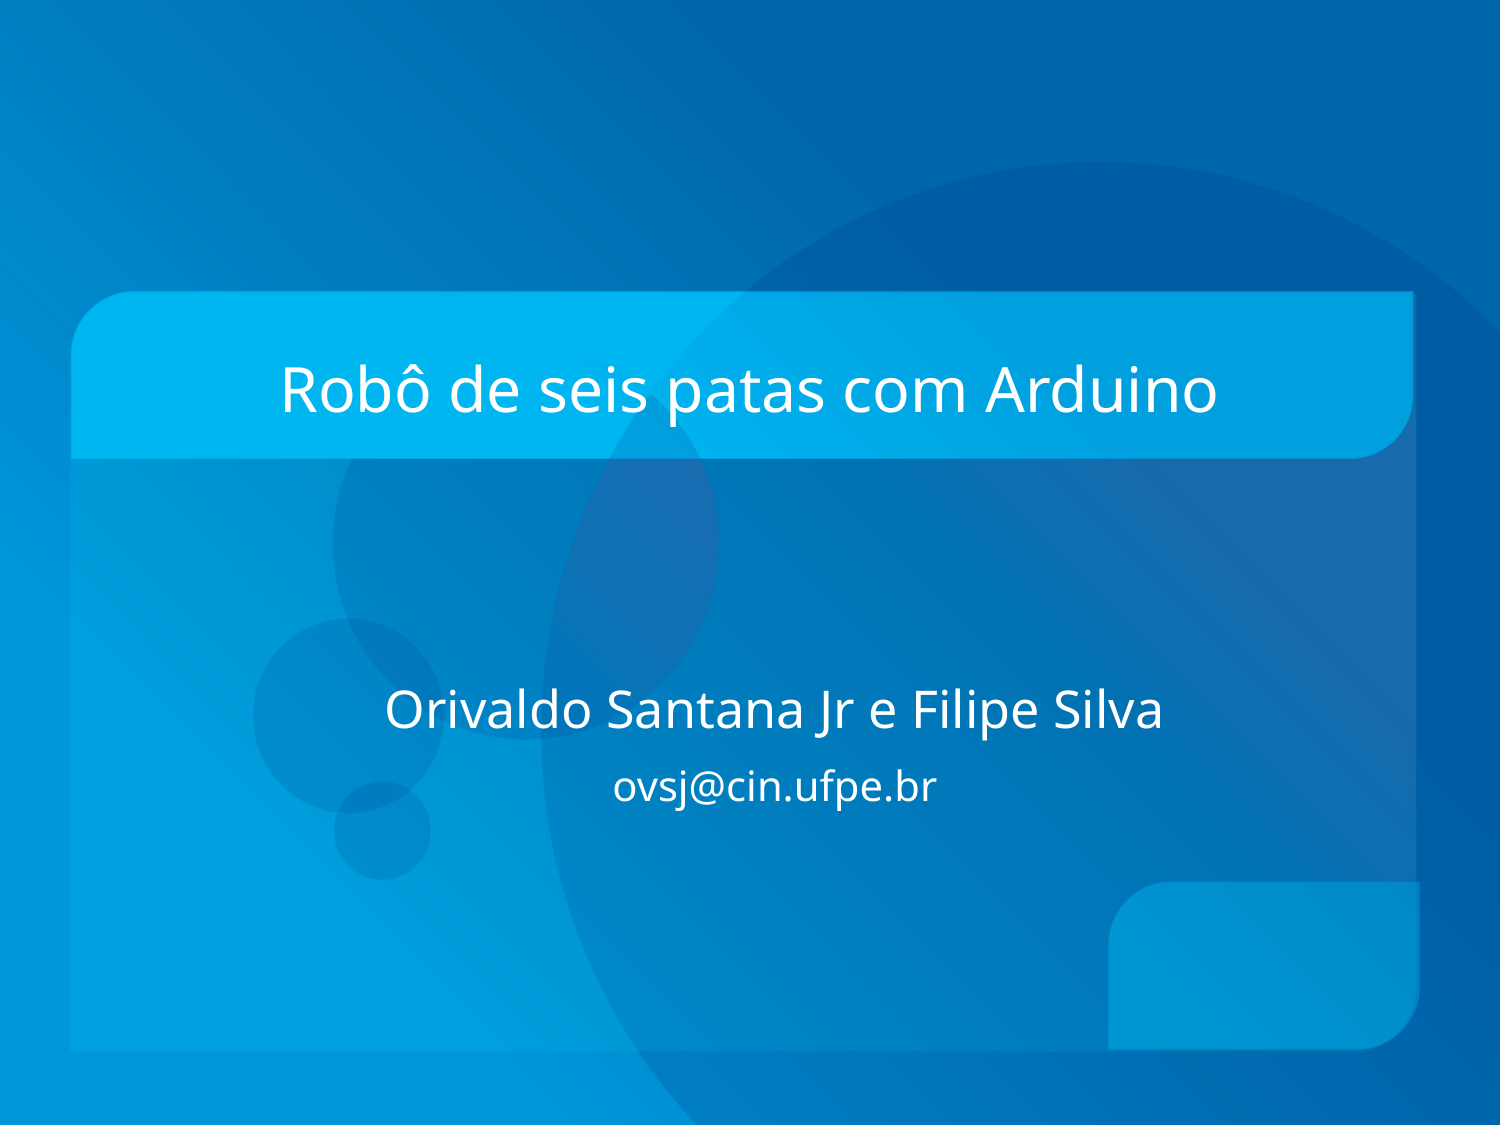

# Robô de seis patas com Arduino
Orivaldo Santana Jr e Filipe Silva
ovsj@cin.ufpe.br